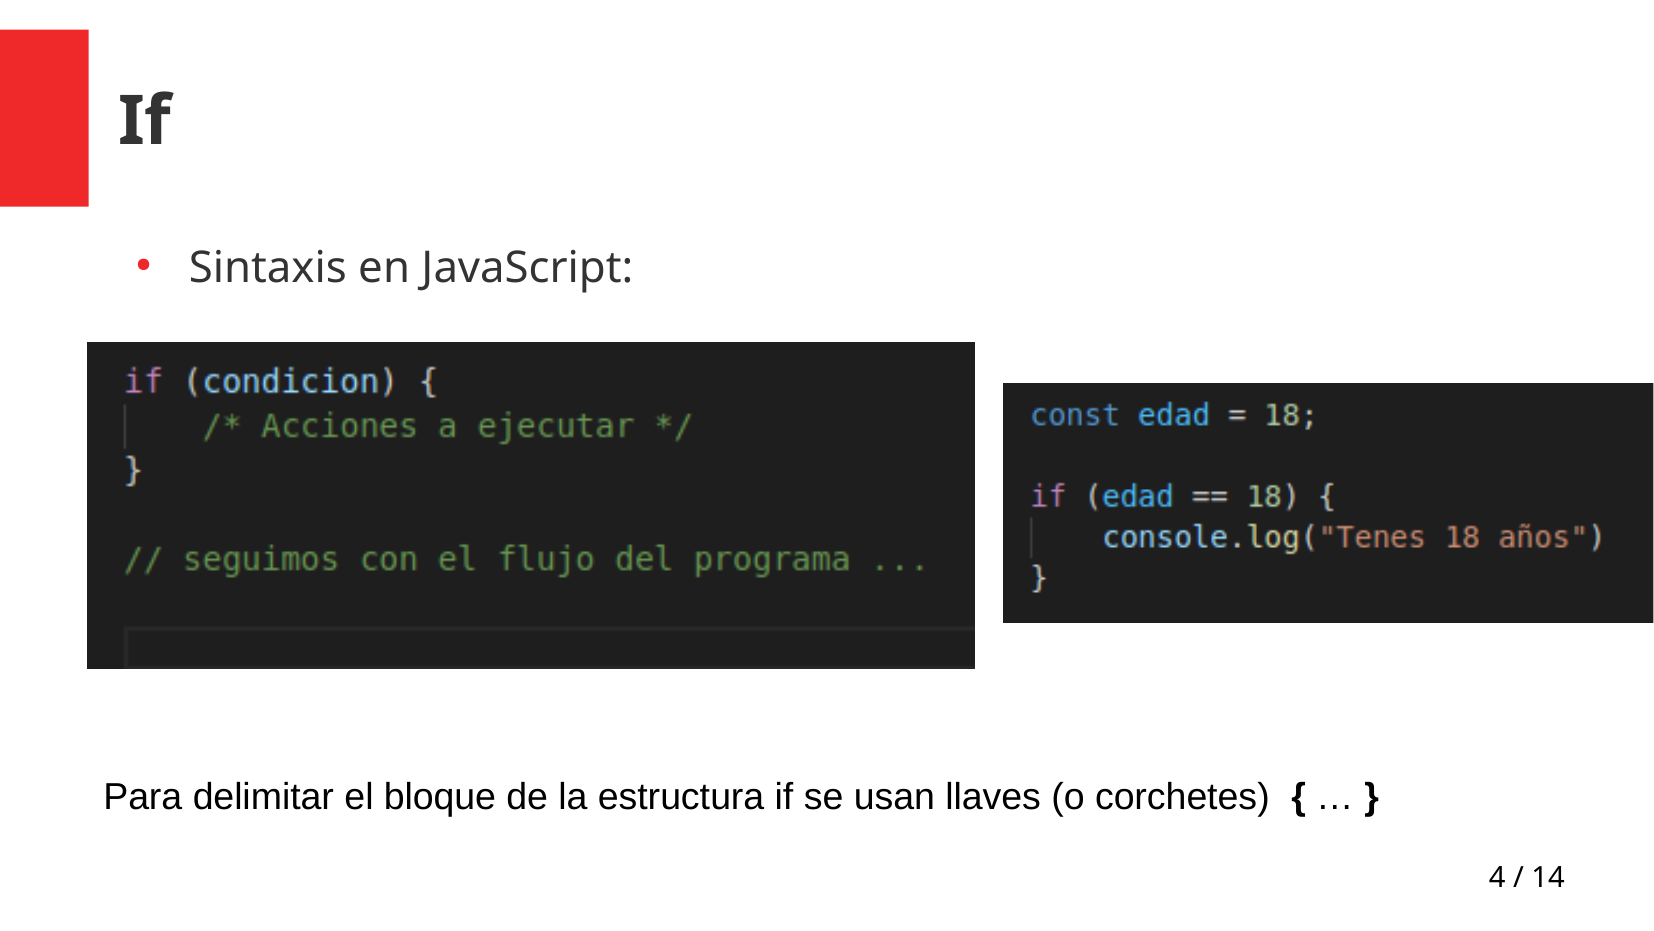

# If
Sintaxis en JavaScript:
Para delimitar el bloque de la estructura if se usan llaves (o corchetes) { … }
4